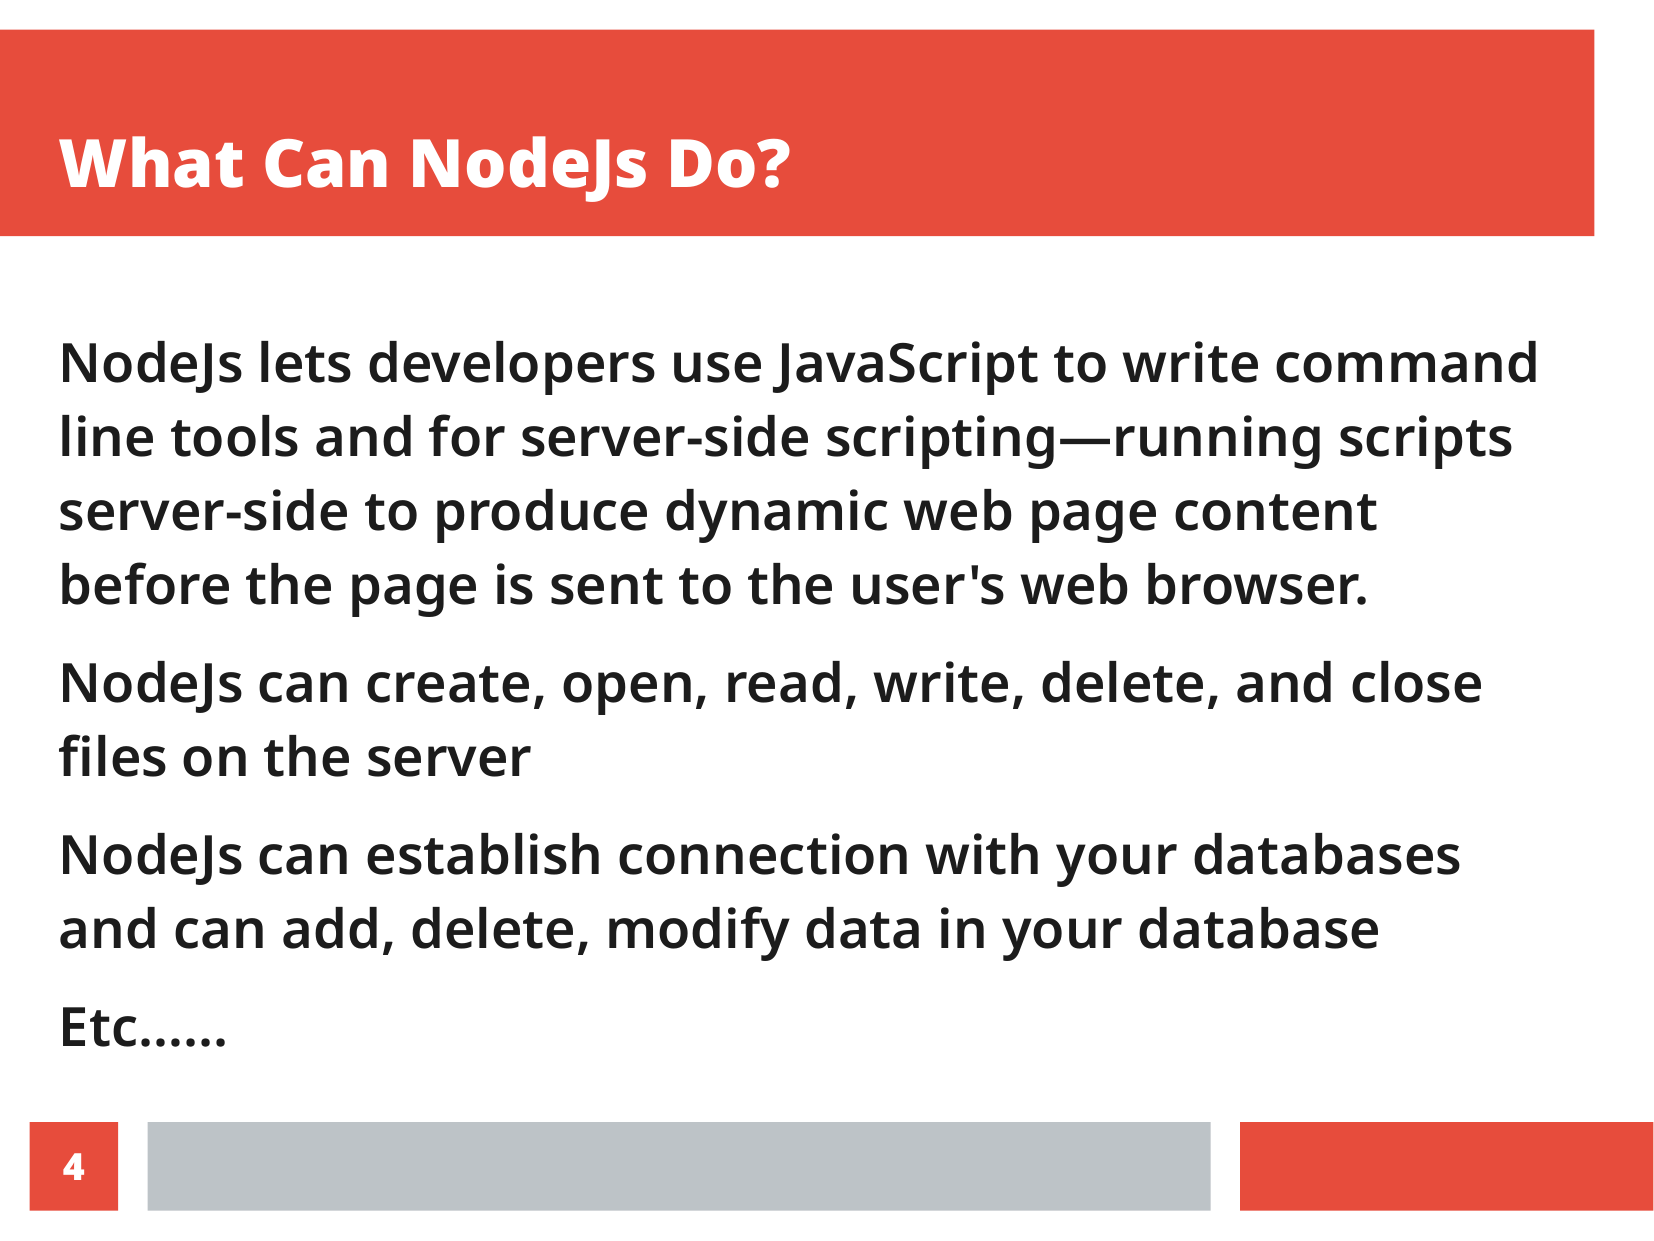

# What Can NodeJs Do?
NodeJs lets developers use JavaScript to write command line tools and for server-side scripting—running scripts server-side to produce dynamic web page content before the page is sent to the user's web browser.
NodeJs can create, open, read, write, delete, and close files on the server
NodeJs can establish connection with your databases and can add, delete, modify data in your database
Etc…...
4